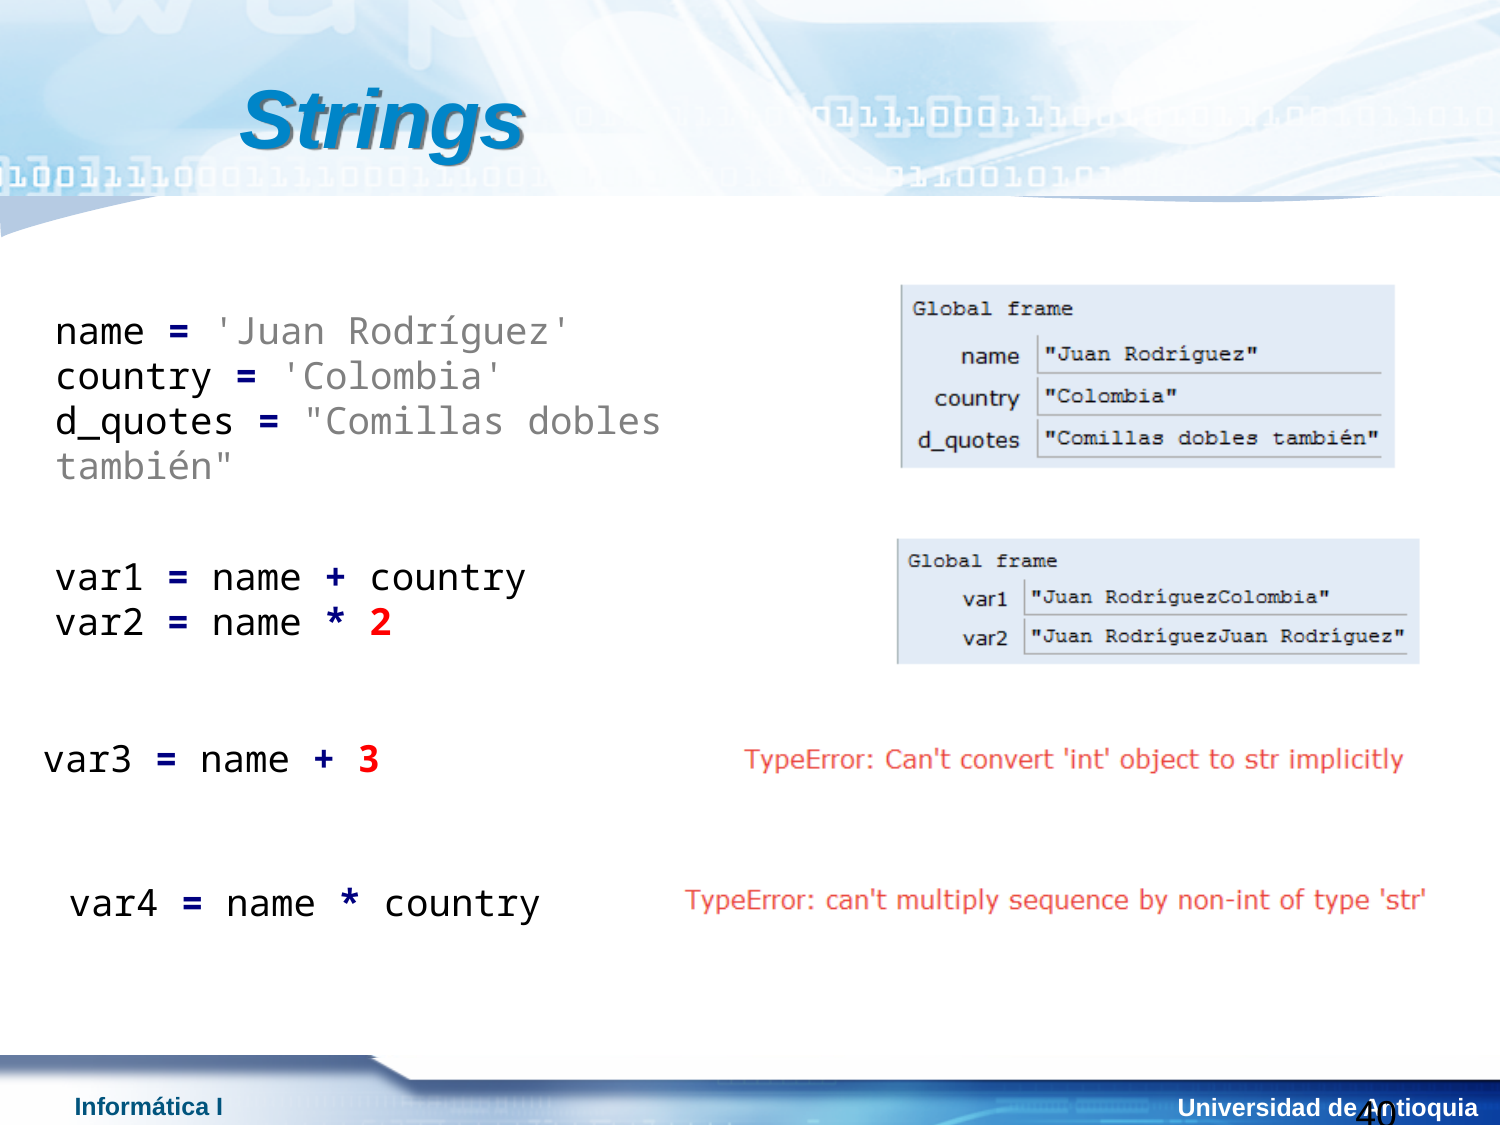

# Strings
name = 'Juan Rodríguez'
country = 'Colombia'
d_quotes = "Comillas dobles también"
var1 = name + country
var2 = name * 2
var3 = name + 3
var4 = name * country